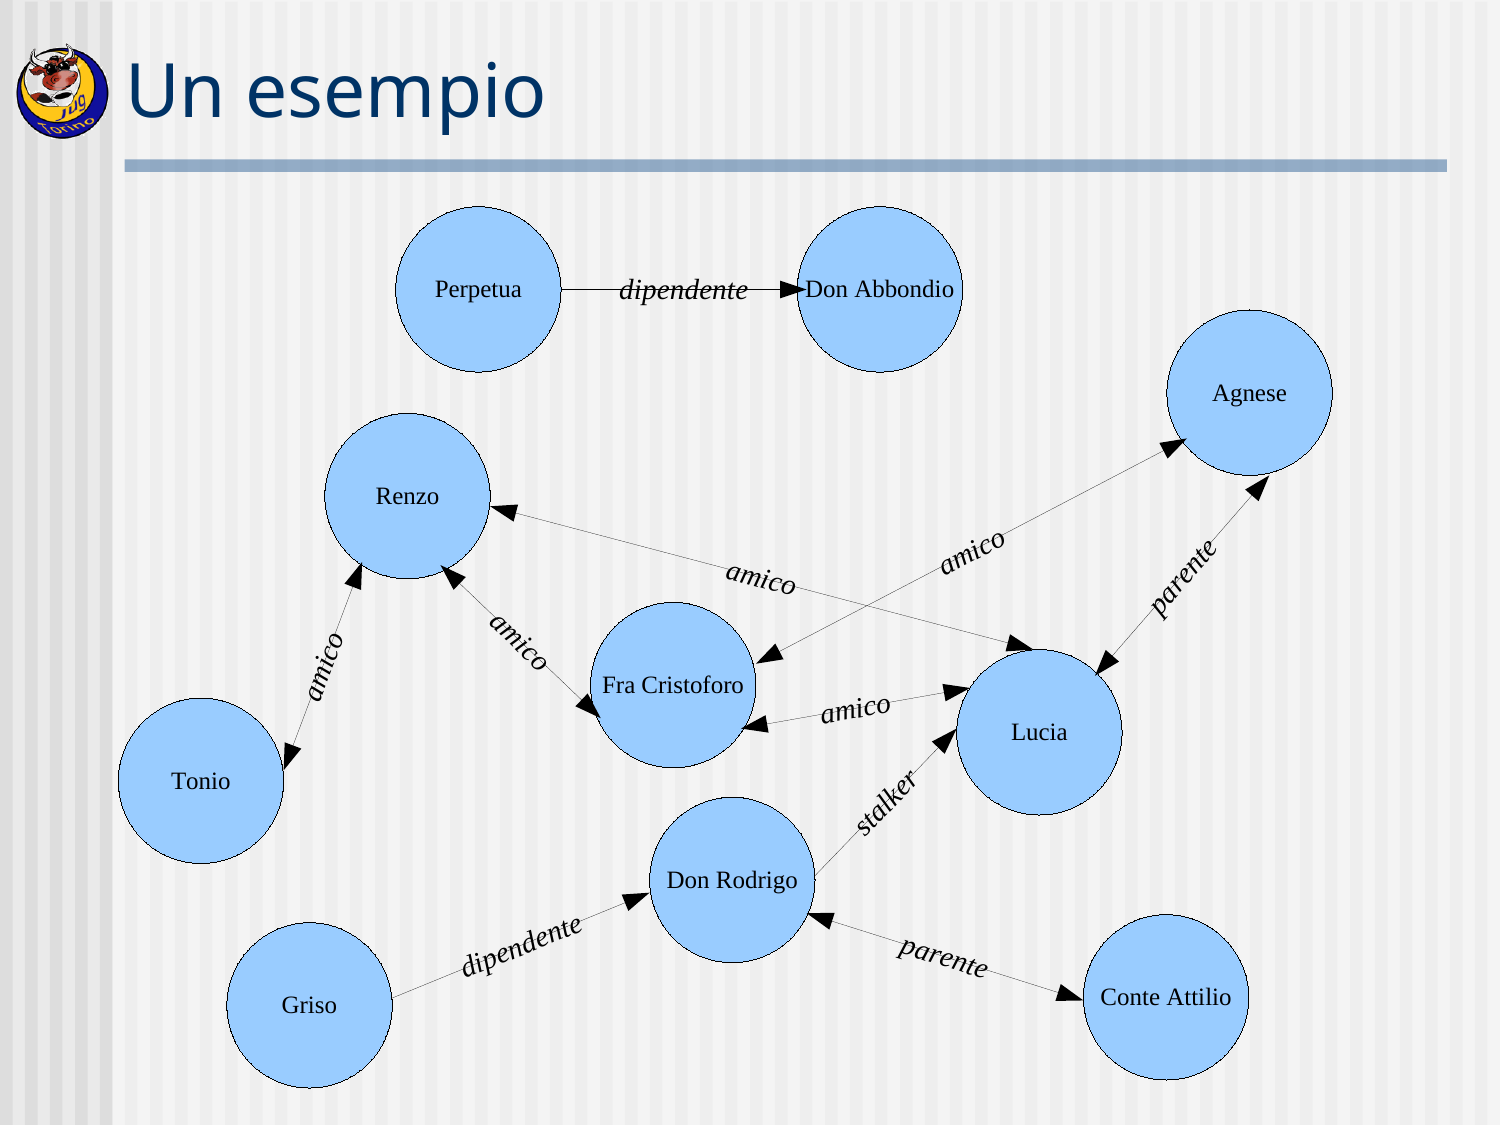

# Un esempio
Perpetua
Don Abbondio
dipendente
Agnese
Renzo
amico
parente
amico
amico
amico
Fra Cristoforo
Lucia
amico
Tonio
stalker
Don Rodrigo
dipendente
parente
Conte Attilio
Griso